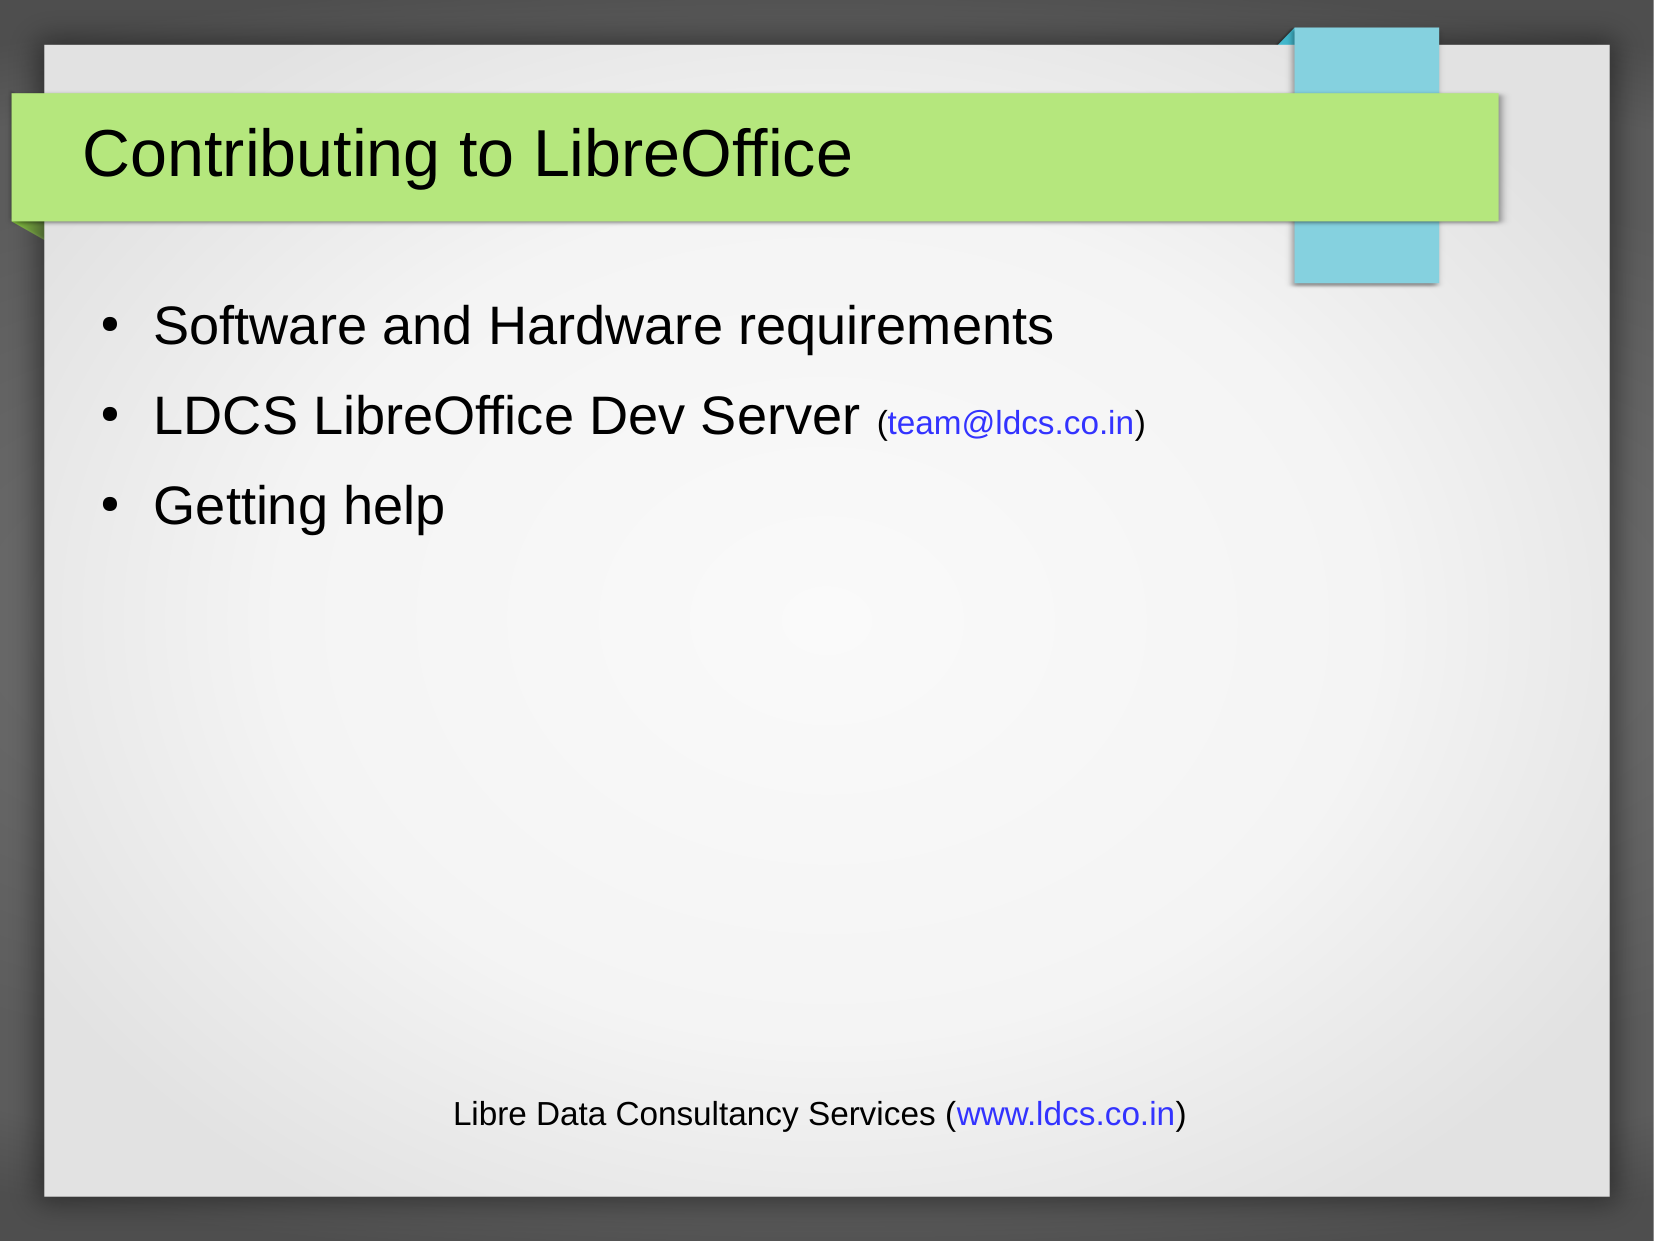

# Contributing to LibreOffice
Software and Hardware requirements
LDCS LibreOffice Dev Server (team@ldcs.co.in)
Getting help
Libre Data Consultancy Services (www.ldcs.co.in)